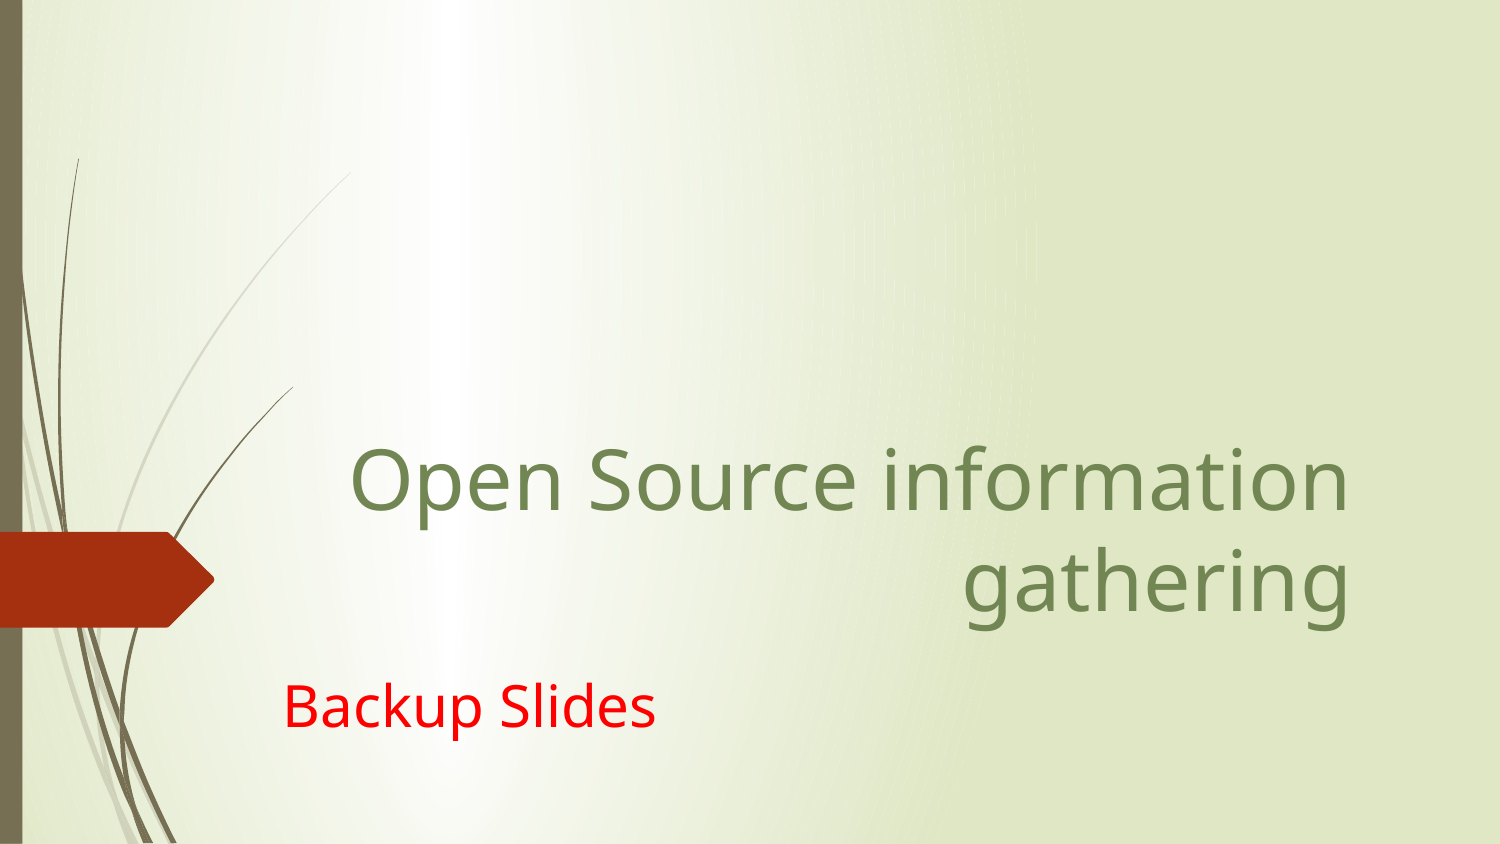

# Open Source information gathering
Backup Slides